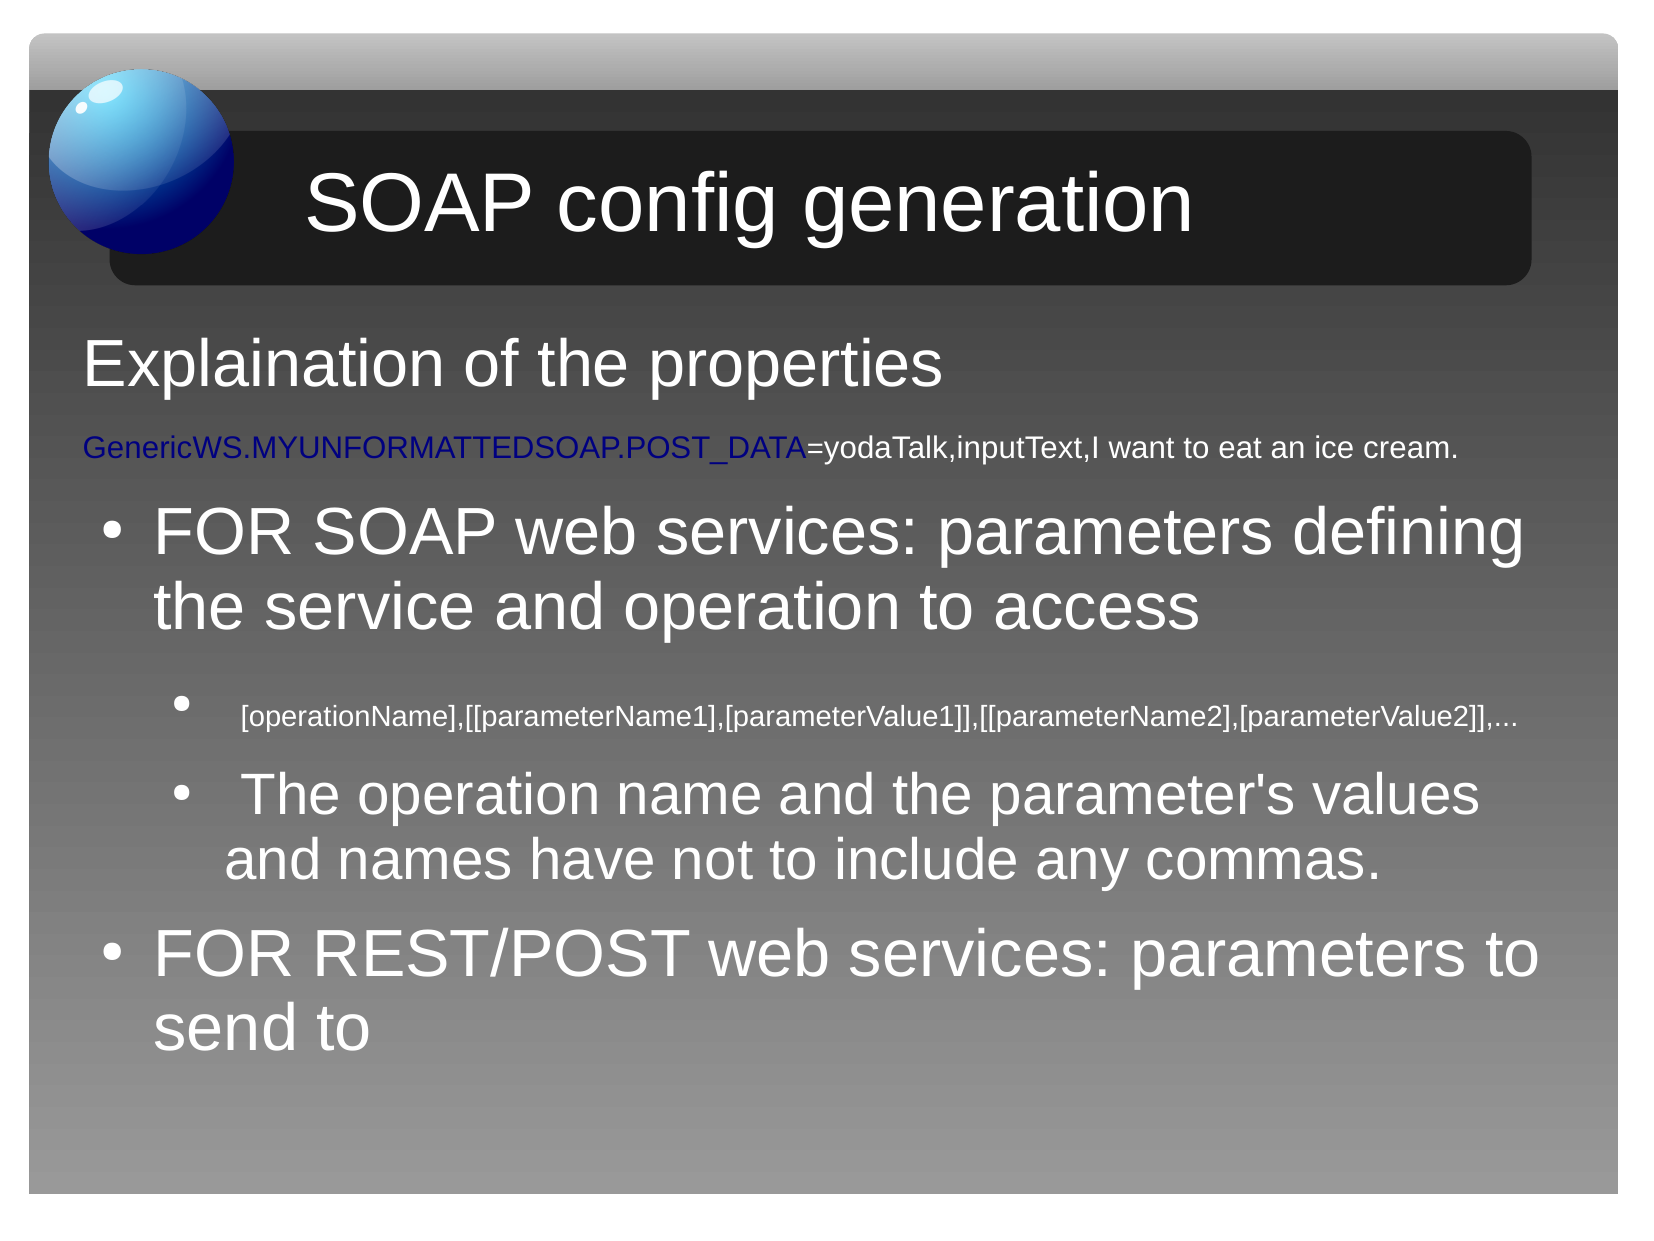

# SOAP config generation
Explaination of the properties
GenericWS.MYUNFORMATTEDSOAP.POST_DATA=yodaTalk,inputText,I want to eat an ice cream.
FOR SOAP web services: parameters defining the service and operation to access
 [operationName],[[parameterName1],[parameterValue1]],[[parameterName2],[parameterValue2]],...
 The operation name and the parameter's values and names have not to include any commas.
FOR REST/POST web services: parameters to send to